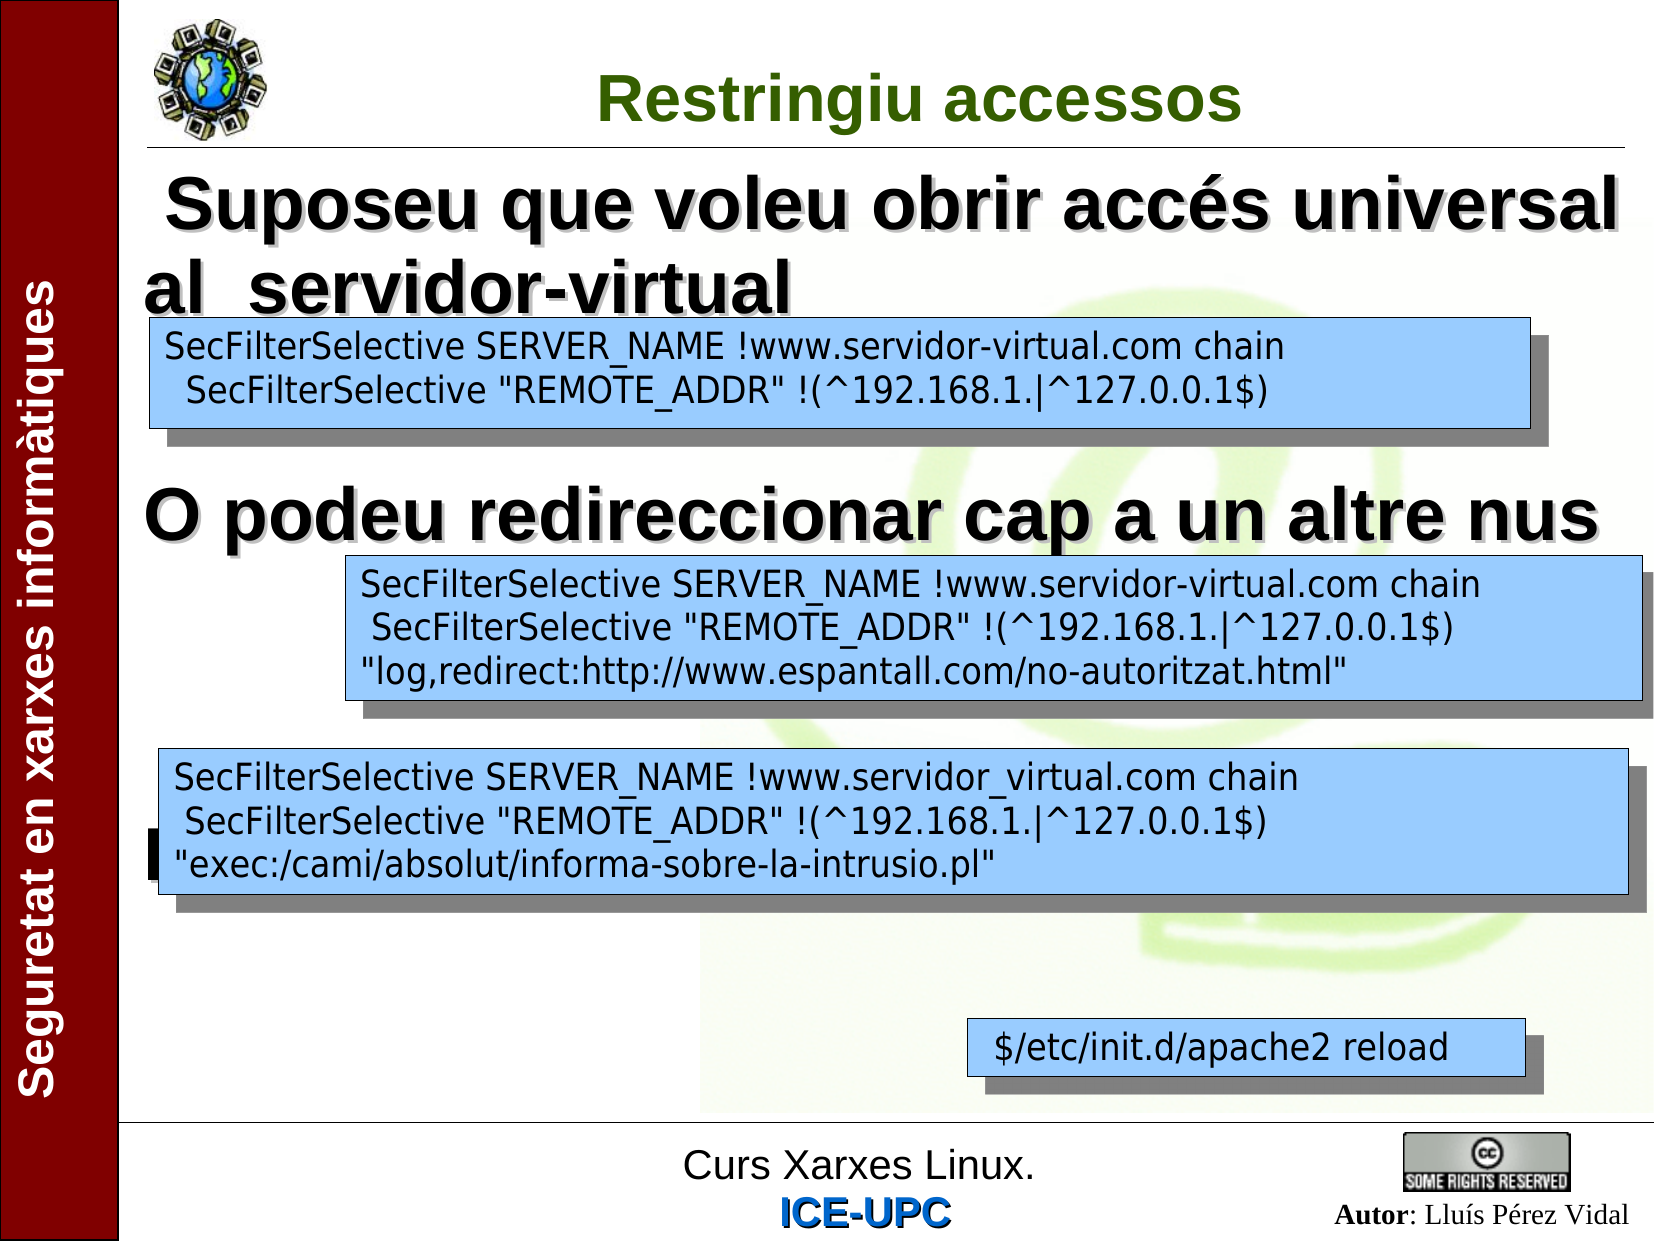

# Restringiu accessos
 Suposeu que voleu obrir accés universal al servidor-virtual
O podeu redireccionar cap a un altre nus
I, com cada cop que canviem quelcom
SecFilterSelective SERVER_NAME !www.servidor-virtual.com chain
 SecFilterSelective "REMOTE_ADDR" !(^192.168.1.|^127.0.0.1$)
SecFilterSelective SERVER_NAME !www.servidor-virtual.com chain
 SecFilterSelective "REMOTE_ADDR" !(^192.168.1.|^127.0.0.1$) "log,redirect:http://www.espantall.com/no-autoritzat.html"
SecFilterSelective SERVER_NAME !www.servidor_virtual.com chain
 SecFilterSelective "REMOTE_ADDR" !(^192.168.1.|^127.0.0.1$) "exec:/cami/absolut/informa-sobre-la-intrusio.pl"
 $/etc/init.d/apache2 reload